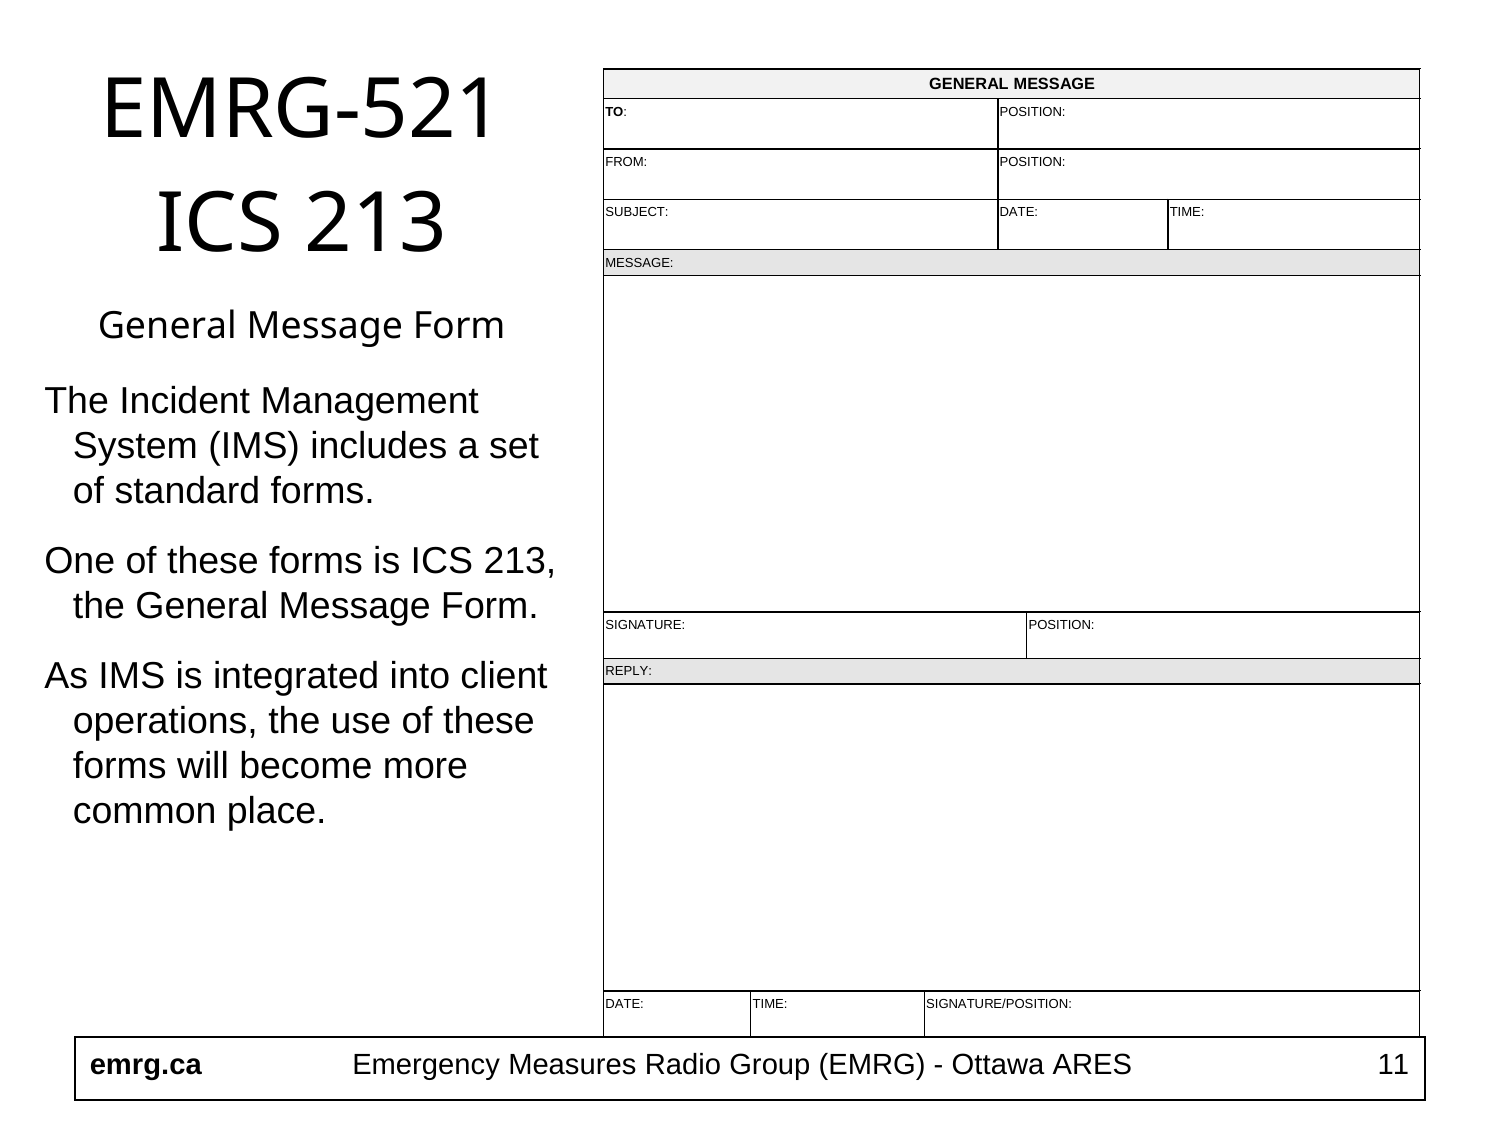

# EMRG-521 ICS 213 General Message Form
The Incident Management System (IMS) includes a set of standard forms.
One of these forms is ICS 213, the General Message Form.
As IMS is integrated into client operations, the use of these forms will become more common place.
Emergency Measures Radio Group (EMRG) - Ottawa ARES